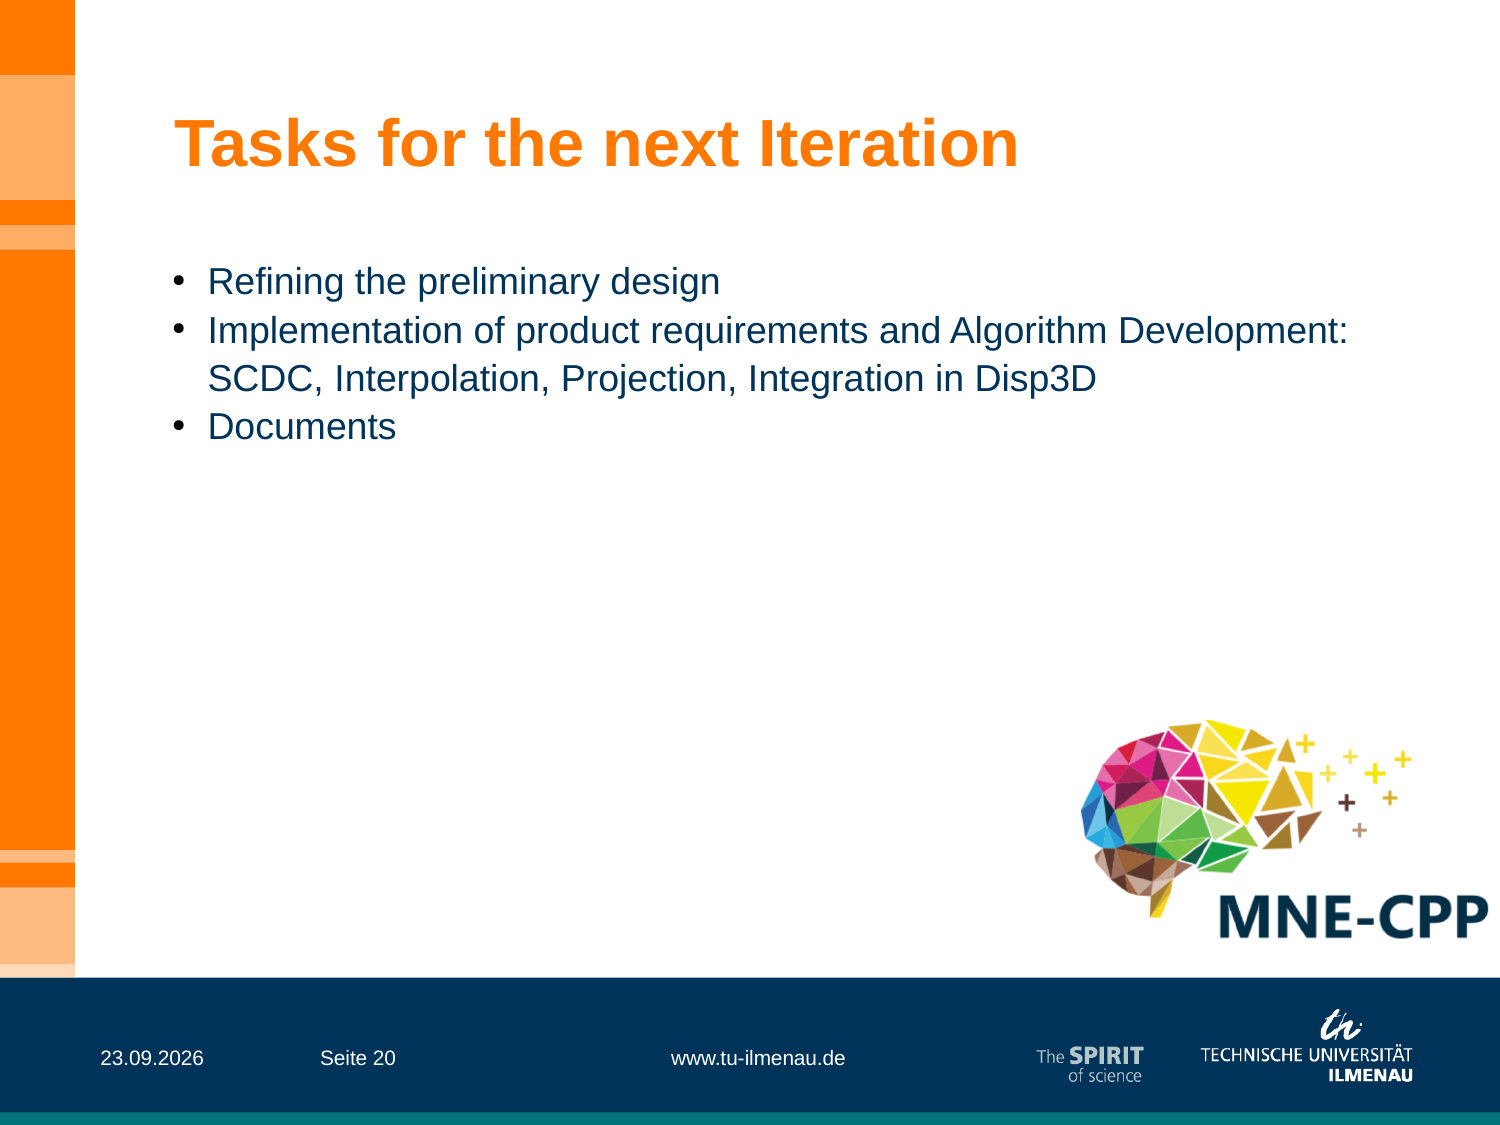

Tasks for the next Iteration
Refining the preliminary design
Implementation of product requirements and Algorithm Development:
SCDC, Interpolation, Projection, Integration in Disp3D
Documents
Seite
www.tu-ilmenau.de